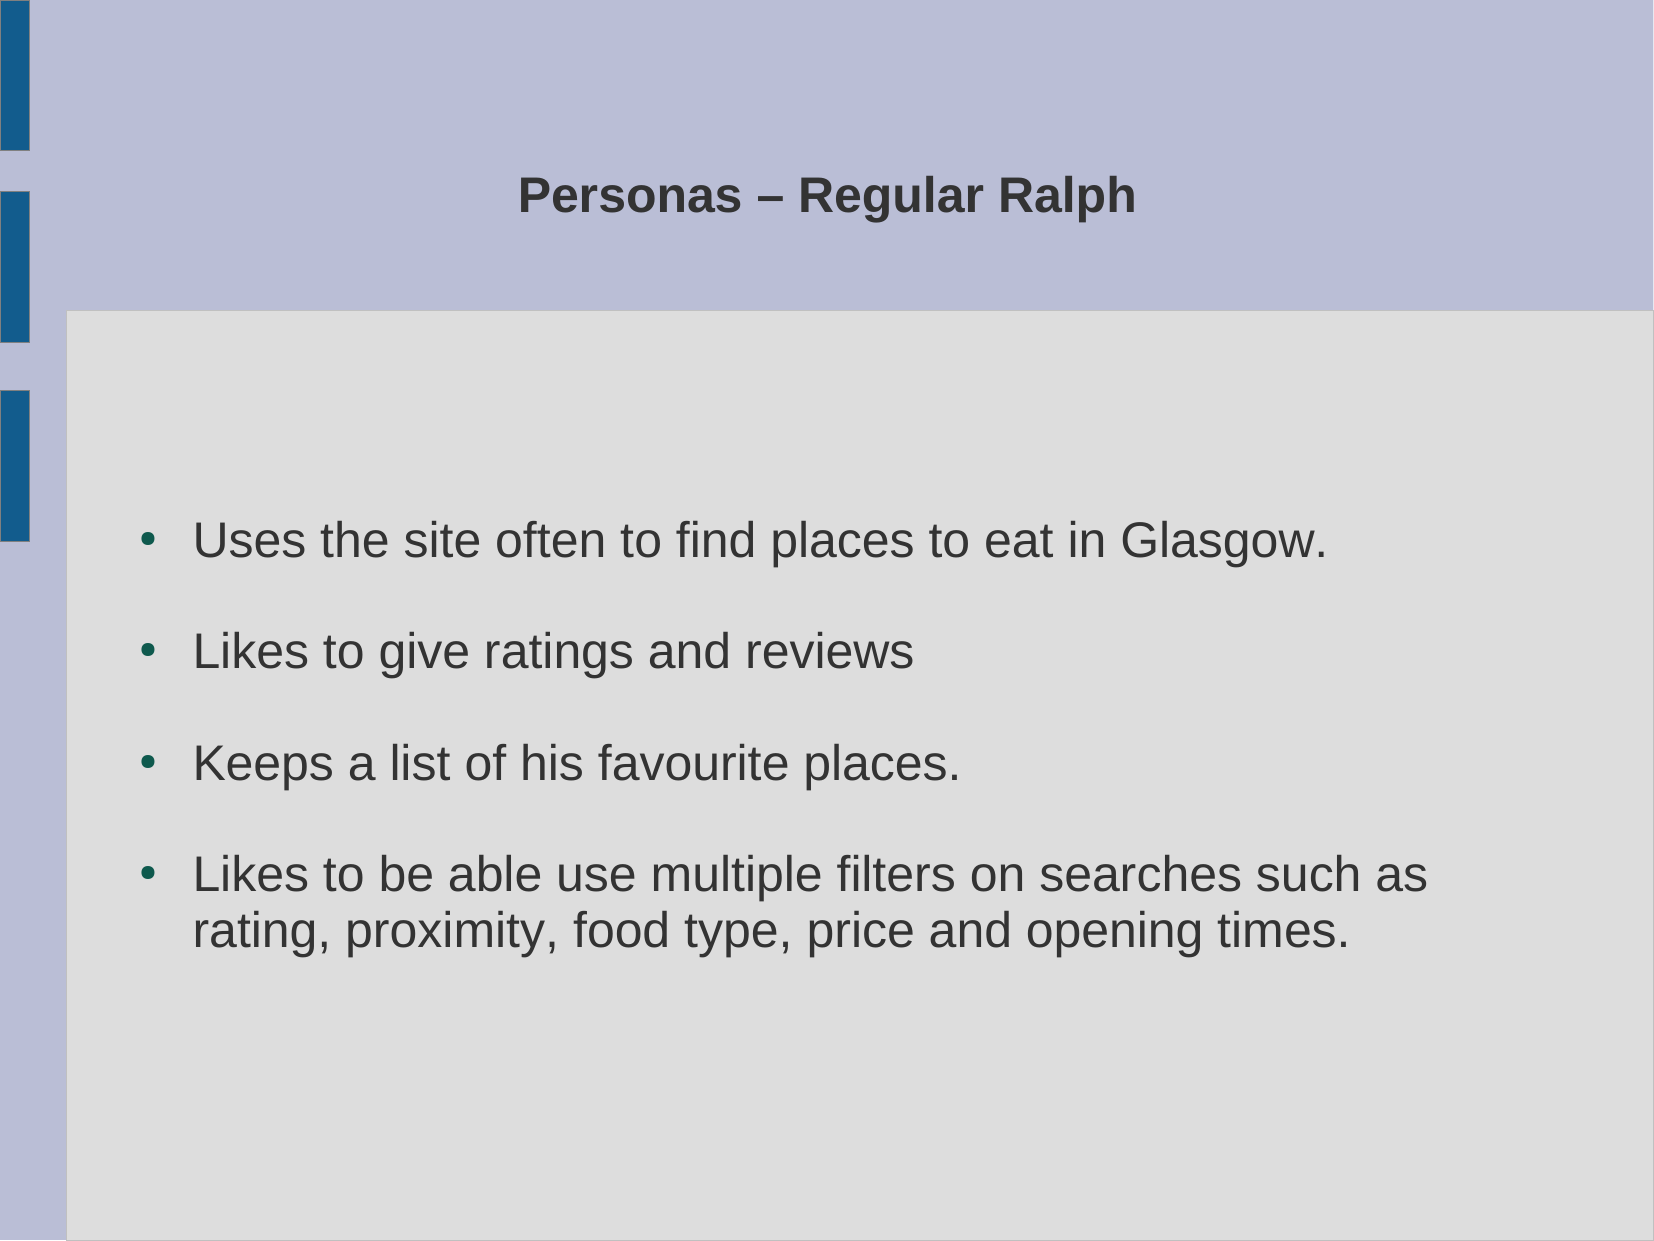

# Personas – Regular Ralph
Uses the site often to find places to eat in Glasgow.
Likes to give ratings and reviews
Keeps a list of his favourite places.
Likes to be able use multiple filters on searches such as
rating, proximity, food type, price and opening times.